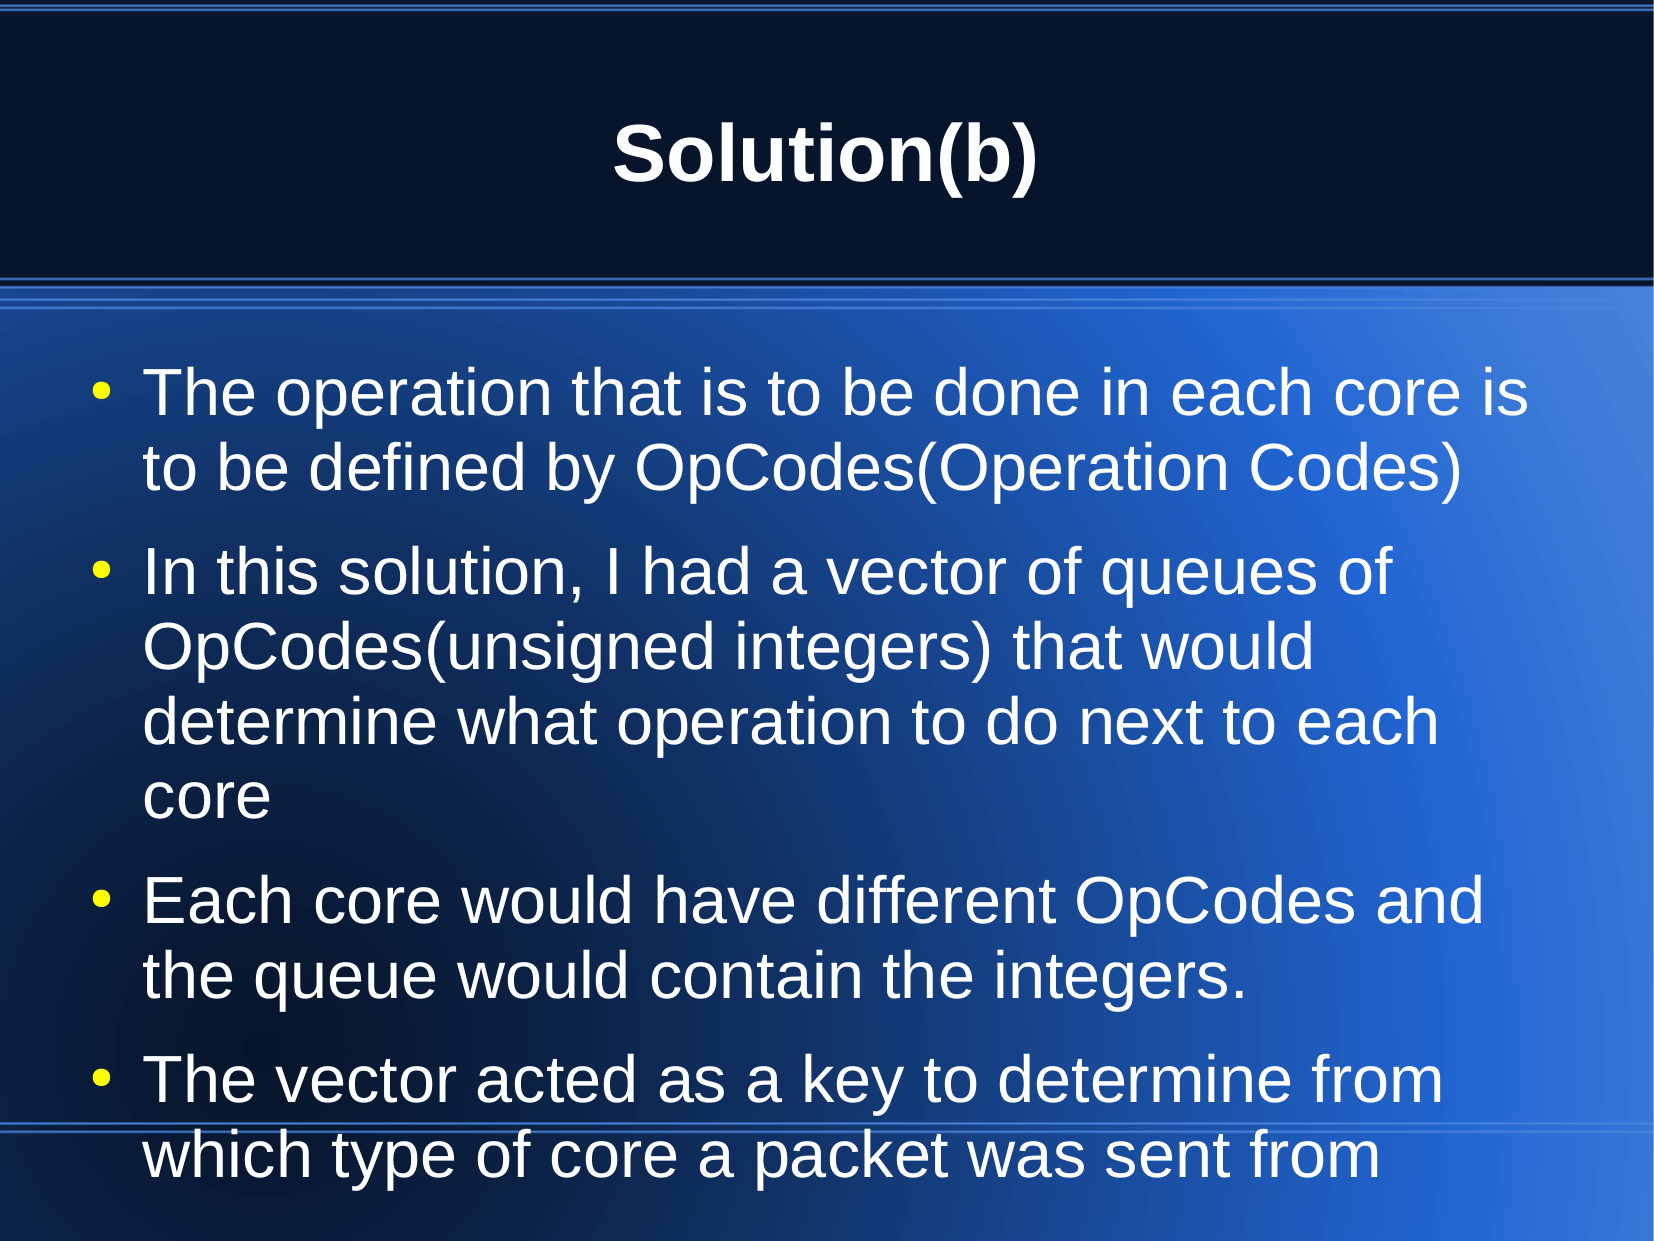

# Solution(b)
The operation that is to be done in each core is to be defined by OpCodes(Operation Codes)
In this solution, I had a vector of queues of OpCodes(unsigned integers) that would determine what operation to do next to each core
Each core would have different OpCodes and the queue would contain the integers.
The vector acted as a key to determine from which type of core a packet was sent from